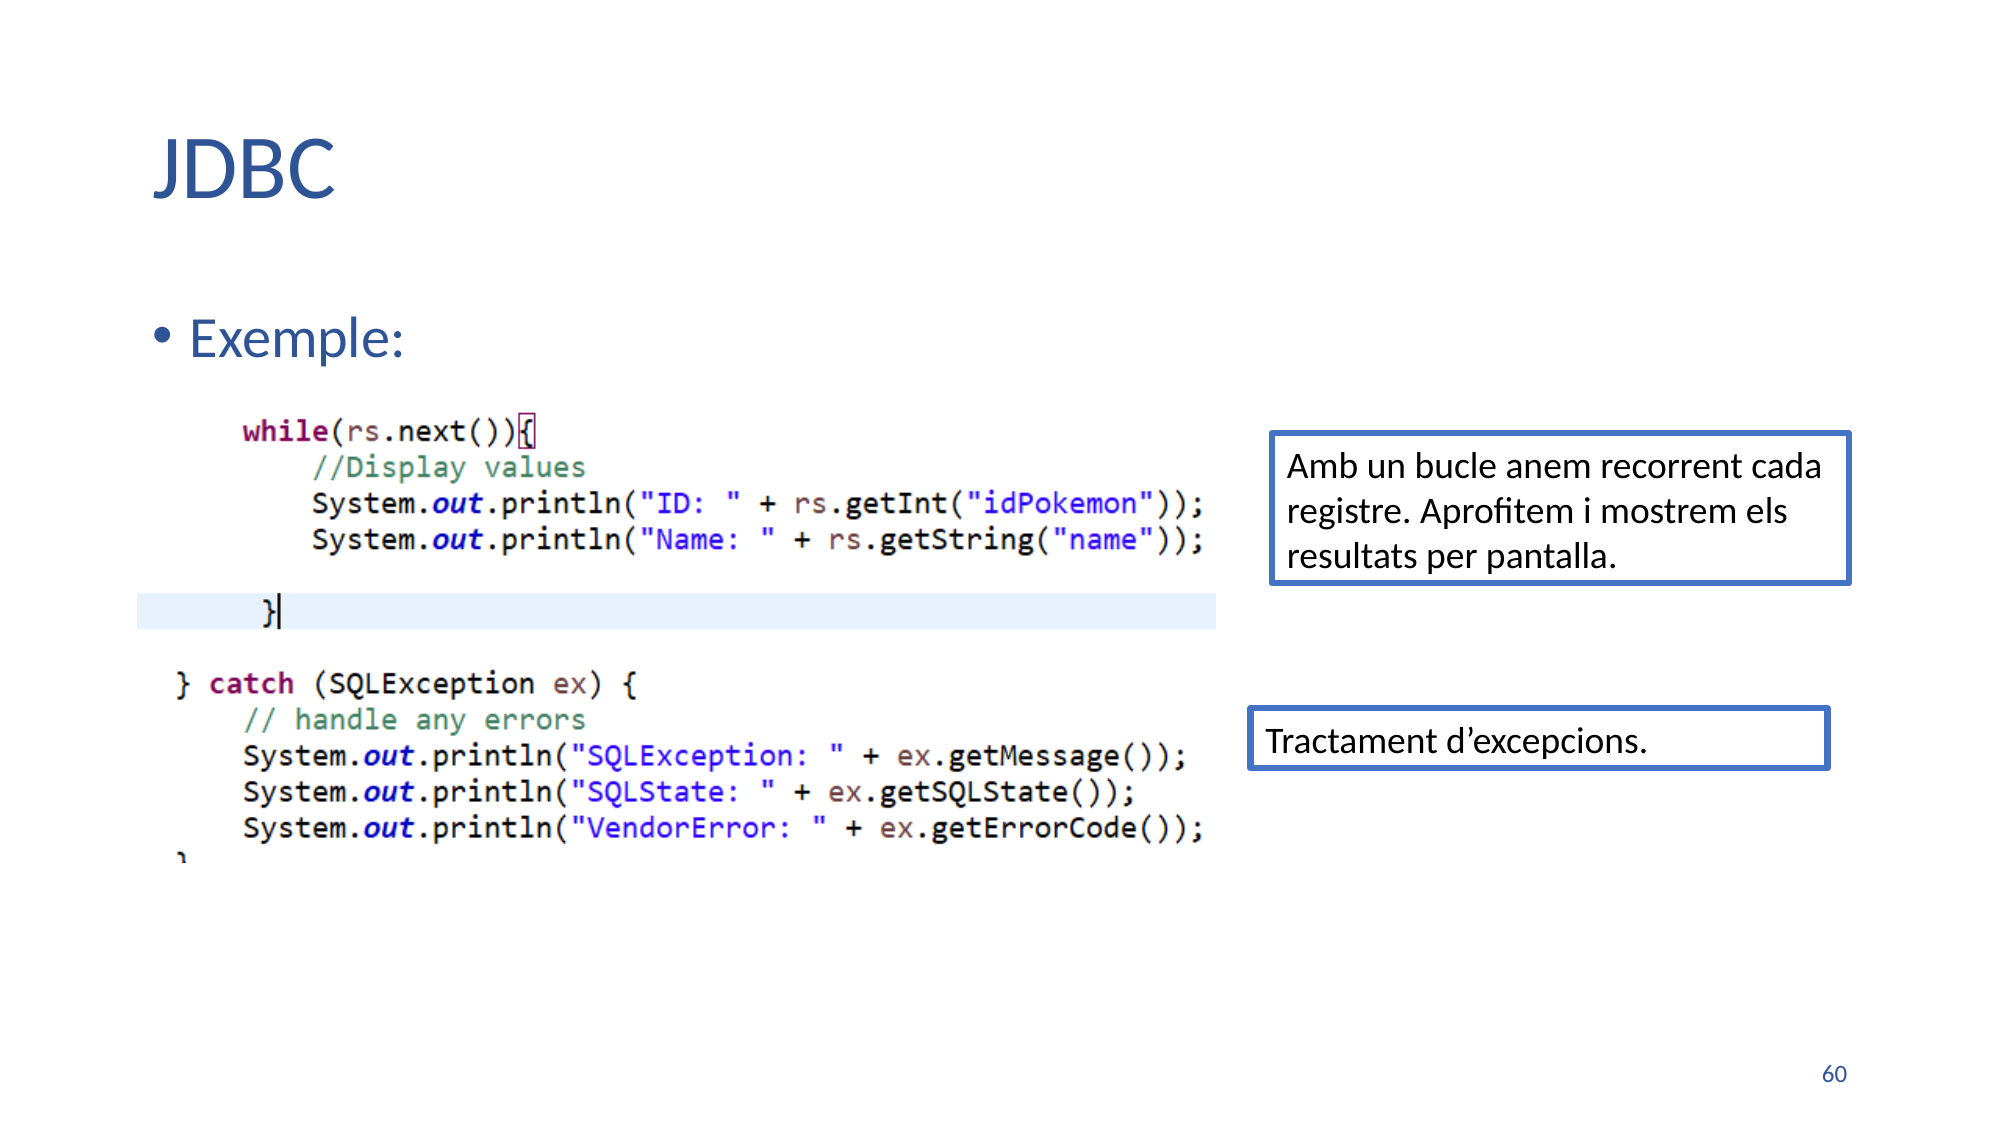

# JDBC
Exemple:
Amb un bucle anem recorrent cada registre. Aprofitem i mostrem els resultats per pantalla.
Tractament d’excepcions.